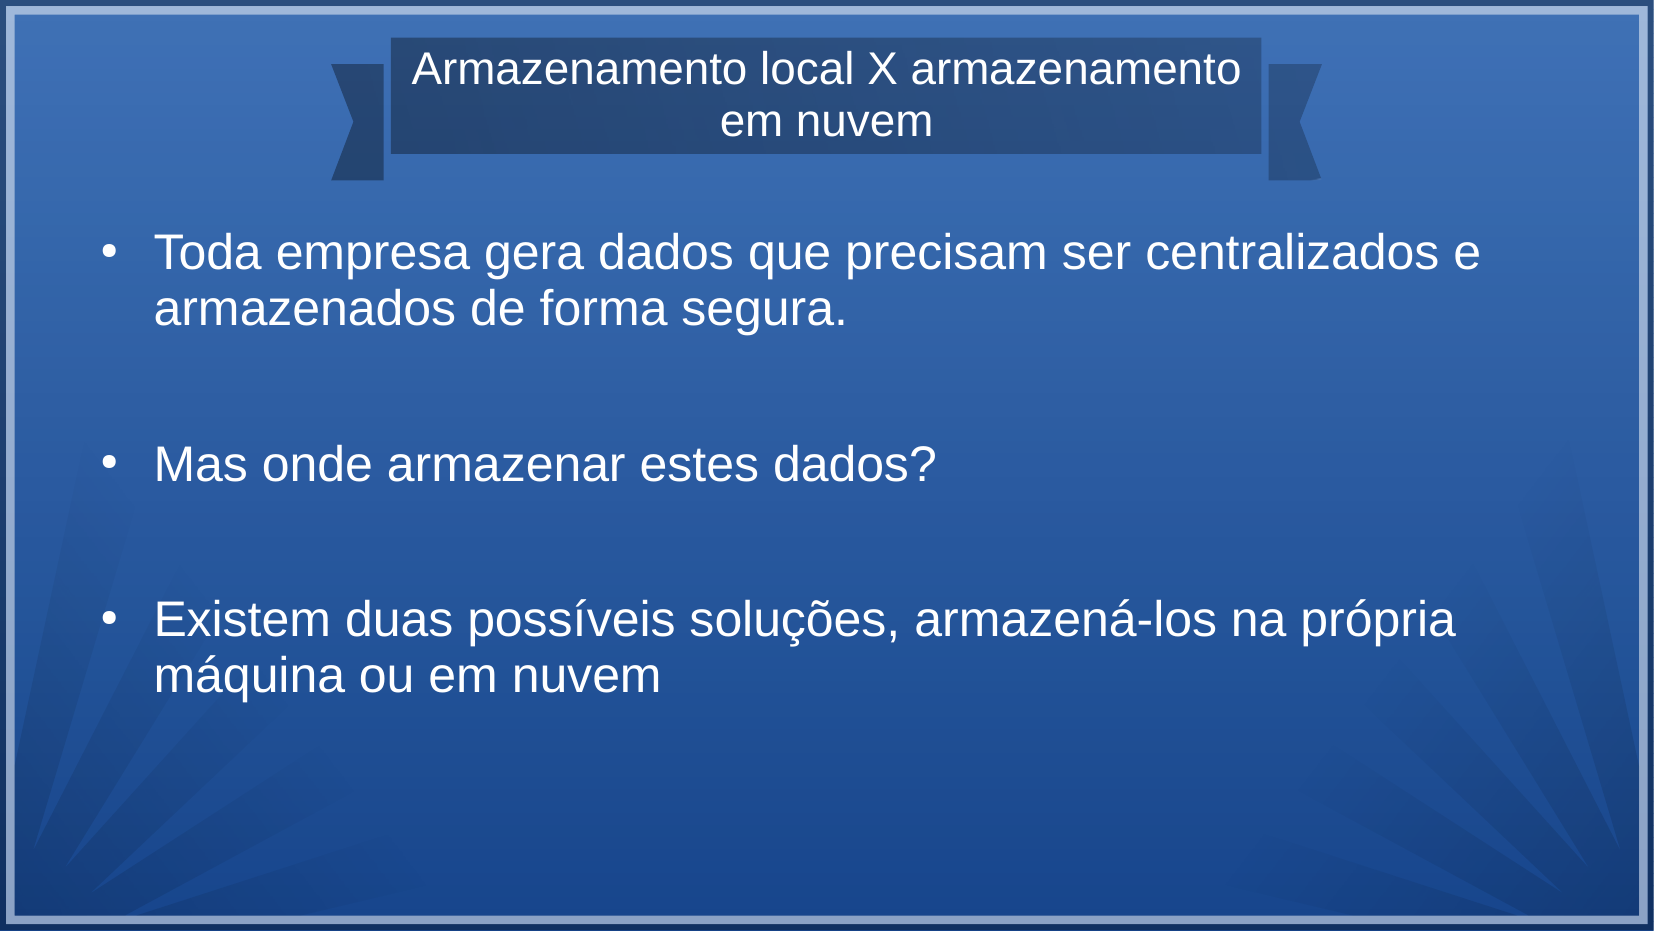

# Armazenamento local X armazenamento em nuvem
Toda empresa gera dados que precisam ser centralizados e armazenados de forma segura.
Mas onde armazenar estes dados?
Existem duas possíveis soluções, armazená-los na própria máquina ou em nuvem